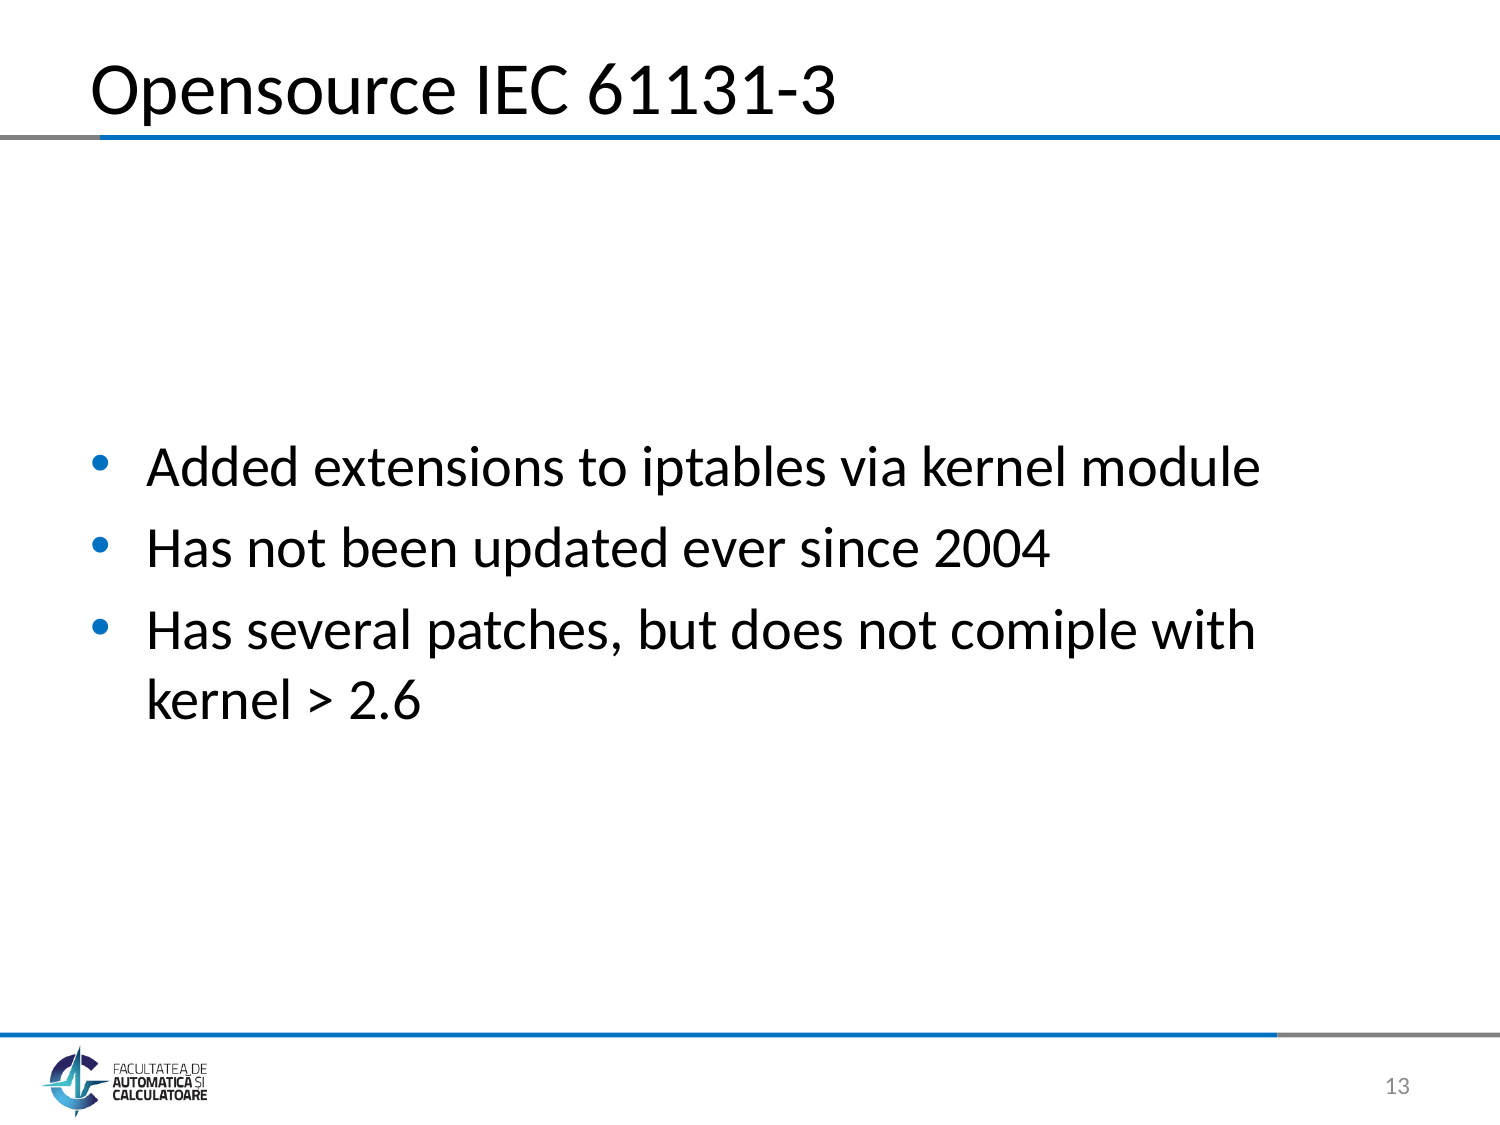

# Opensource IEC 61131-3
Added extensions to iptables via kernel module
Has not been updated ever since 2004
Has several patches, but does not comiple with kernel > 2.6